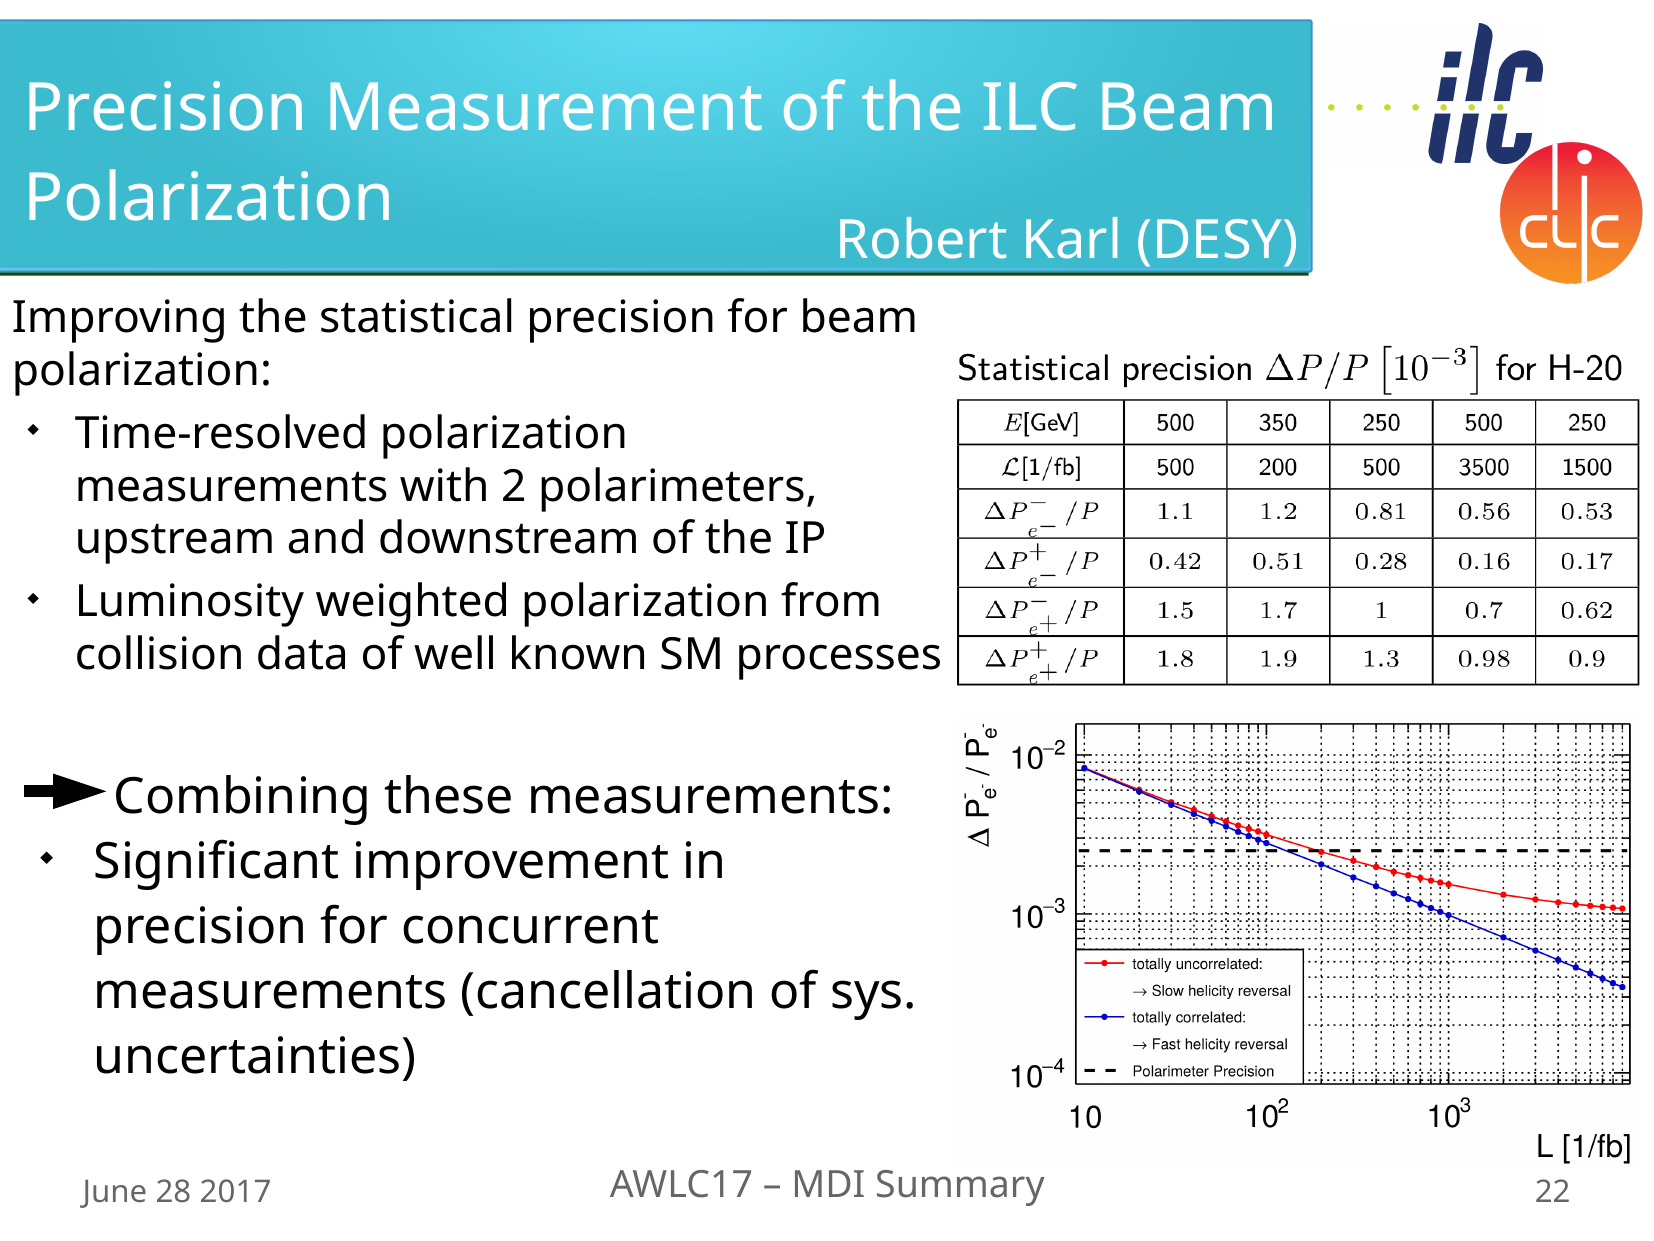

# Precision Measurement of the ILC Beam Polarization
Robert Karl (DESY)
Improving the statistical precision for beam
polarization:
Time-resolved polarization measurements with 2 polarimeters, upstream and downstream of the IP
Luminosity weighted polarization from collision data of well known SM processes
 Combining these measurements:
Significant improvement in precision for concurrent measurements (cancellation of sys. uncertainties)
22